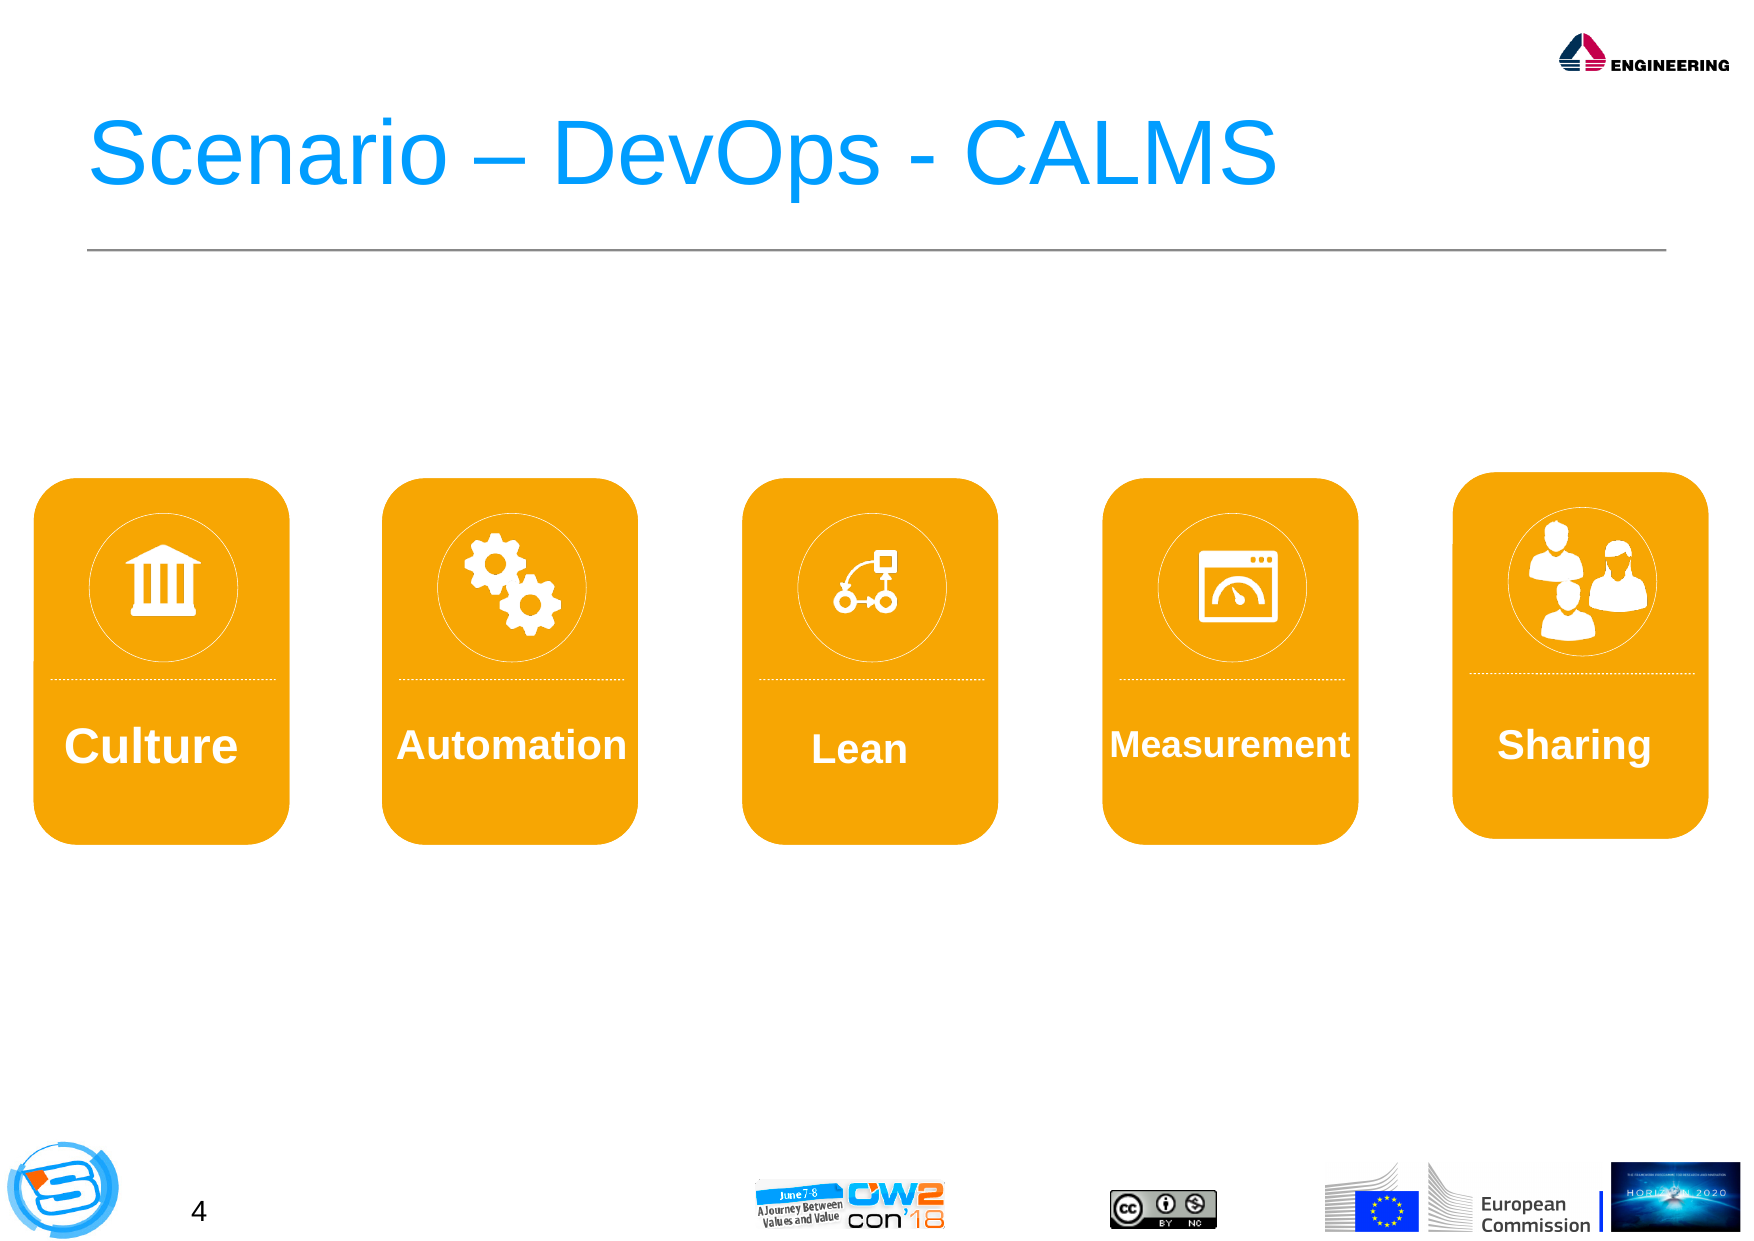

# Scenario – DevOps - CALMS
2007
A movement
2007
A movement
Culture
2007
A movement
2007
A movement
2007
A movement
Lean
Sharing
Automation
Measurement